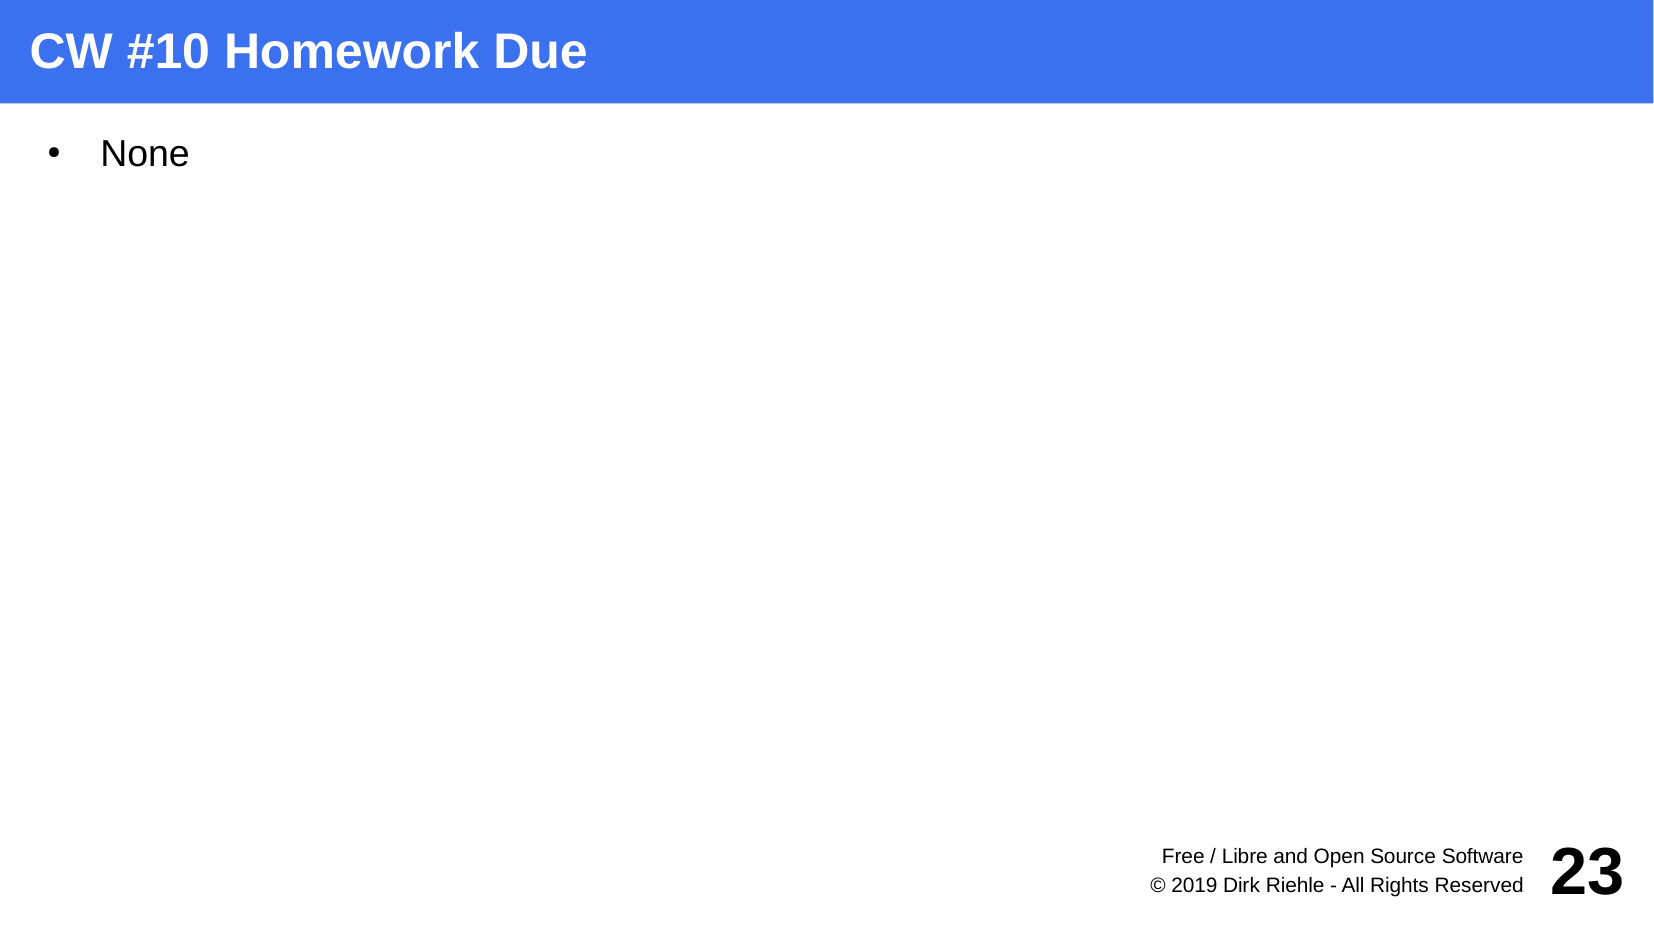

# CW #10 Homework Due
None
Free / Libre and Open Source Software
23
© 2019 Dirk Riehle - All Rights Reserved